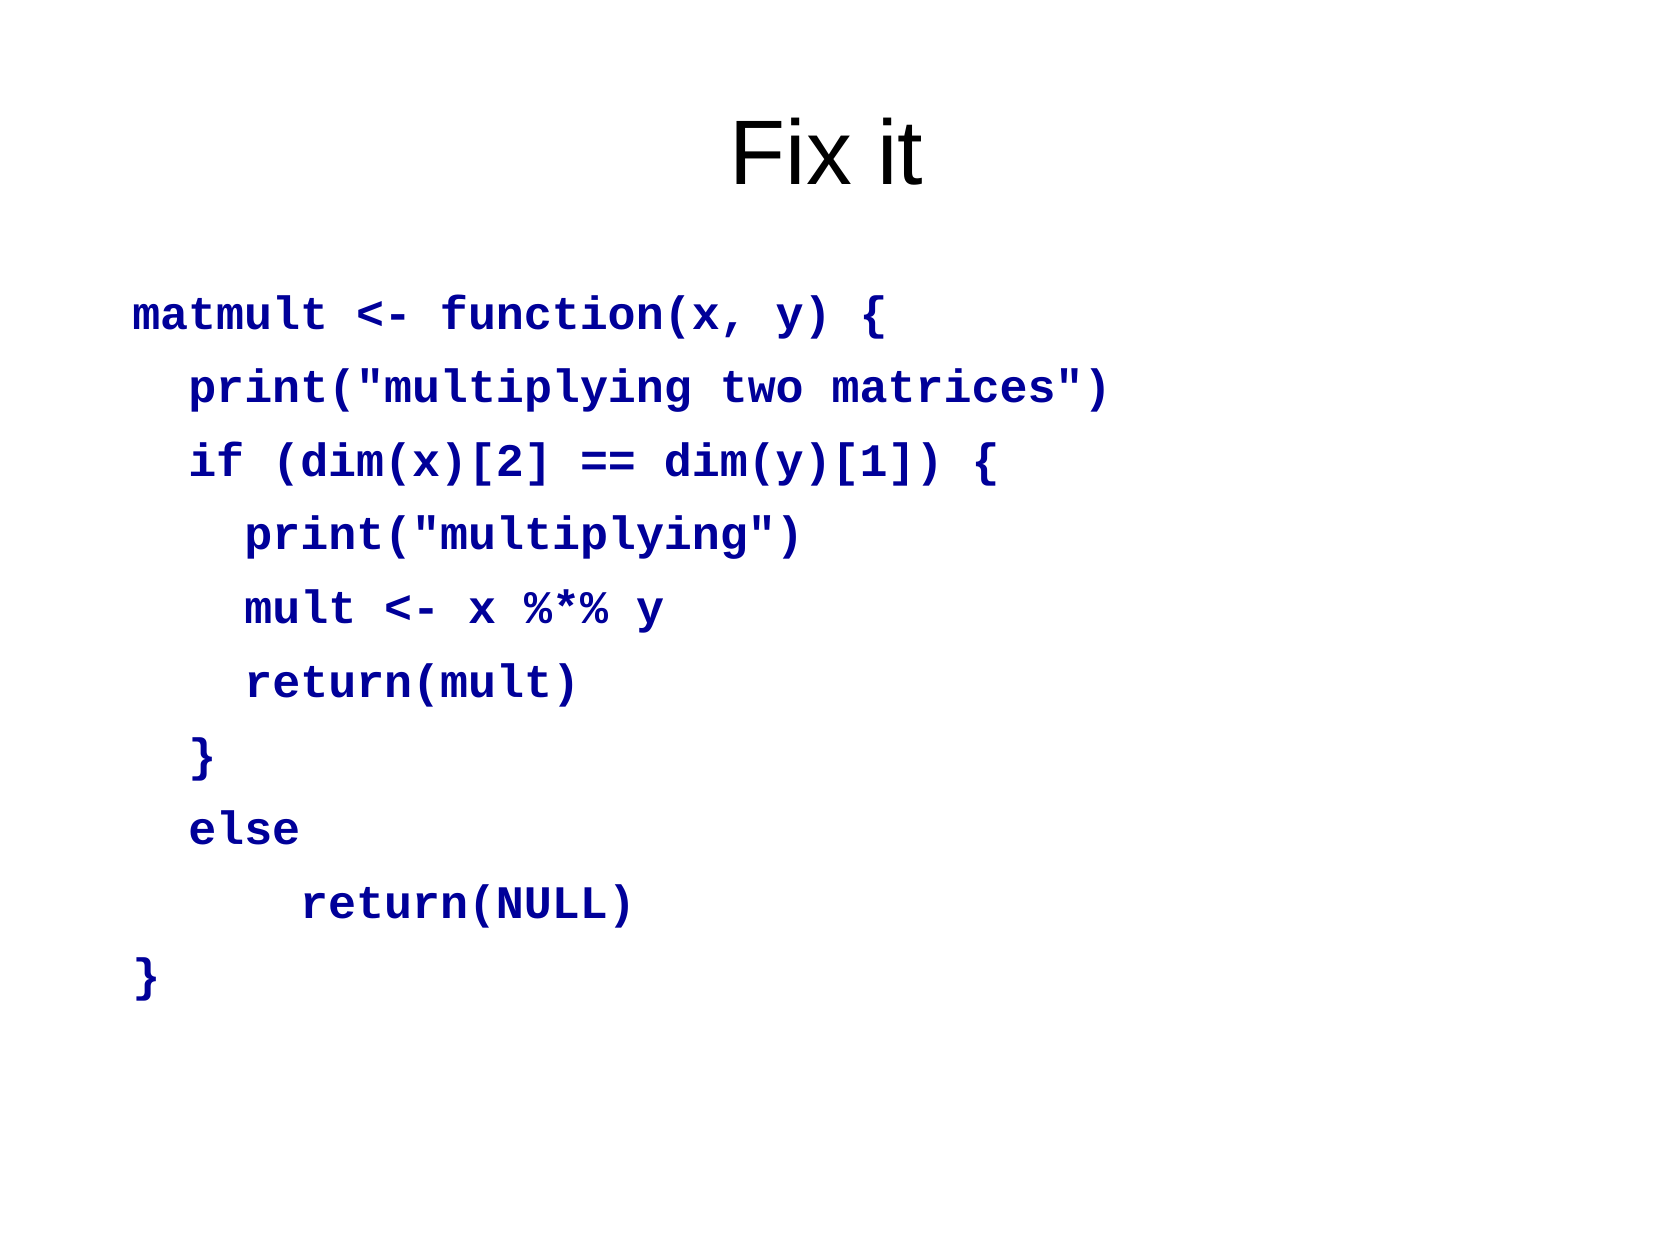

# Fix it
matmult <- function(x, y) {
 print("multiplying two matrices")
 if (dim(x)[2] == dim(y)[1]) {
 print("multiplying")
 mult <- x %*% y
 return(mult)
 }
 else
 return(NULL)
}